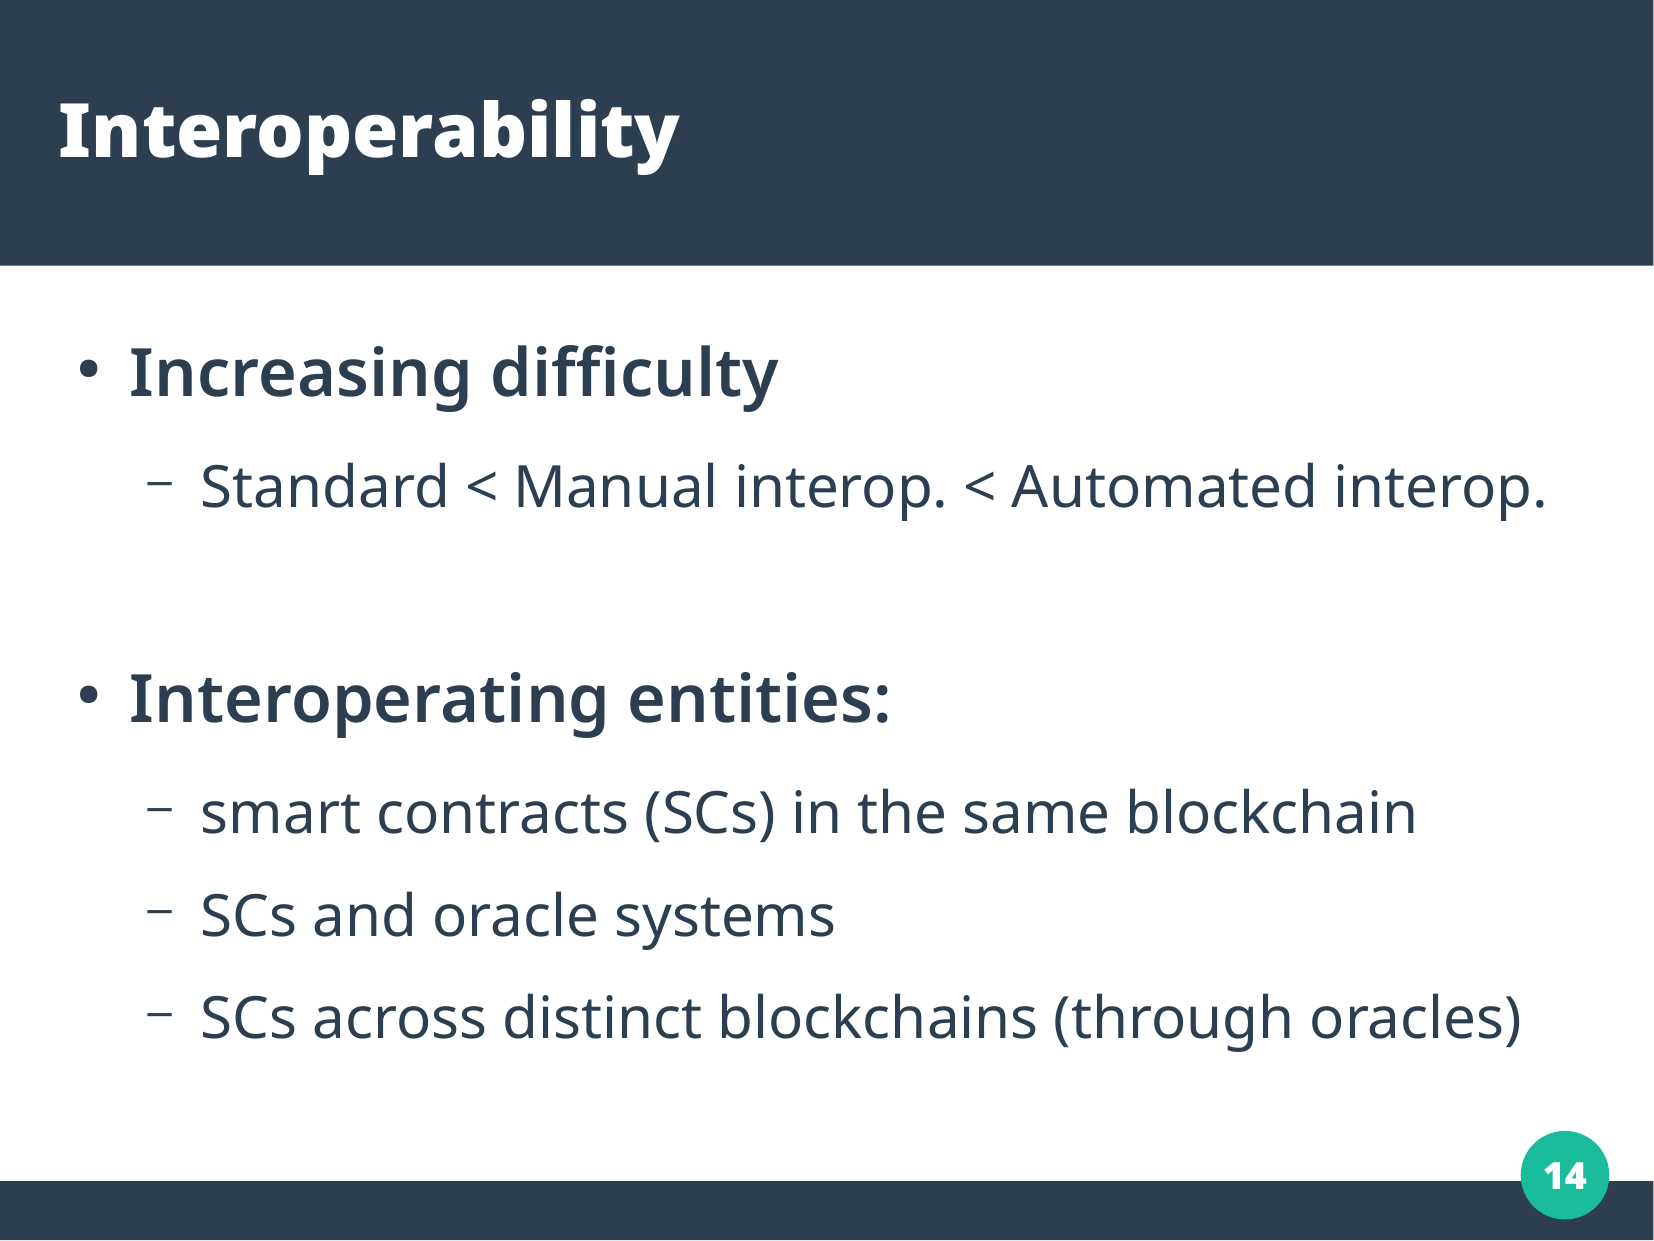

# Interoperability
Increasing difficulty
Standard < Manual interop. < Automated interop.
Interoperating entities:
smart contracts (SCs) in the same blockchain
SCs and oracle systems
SCs across distinct blockchains (through oracles)
14